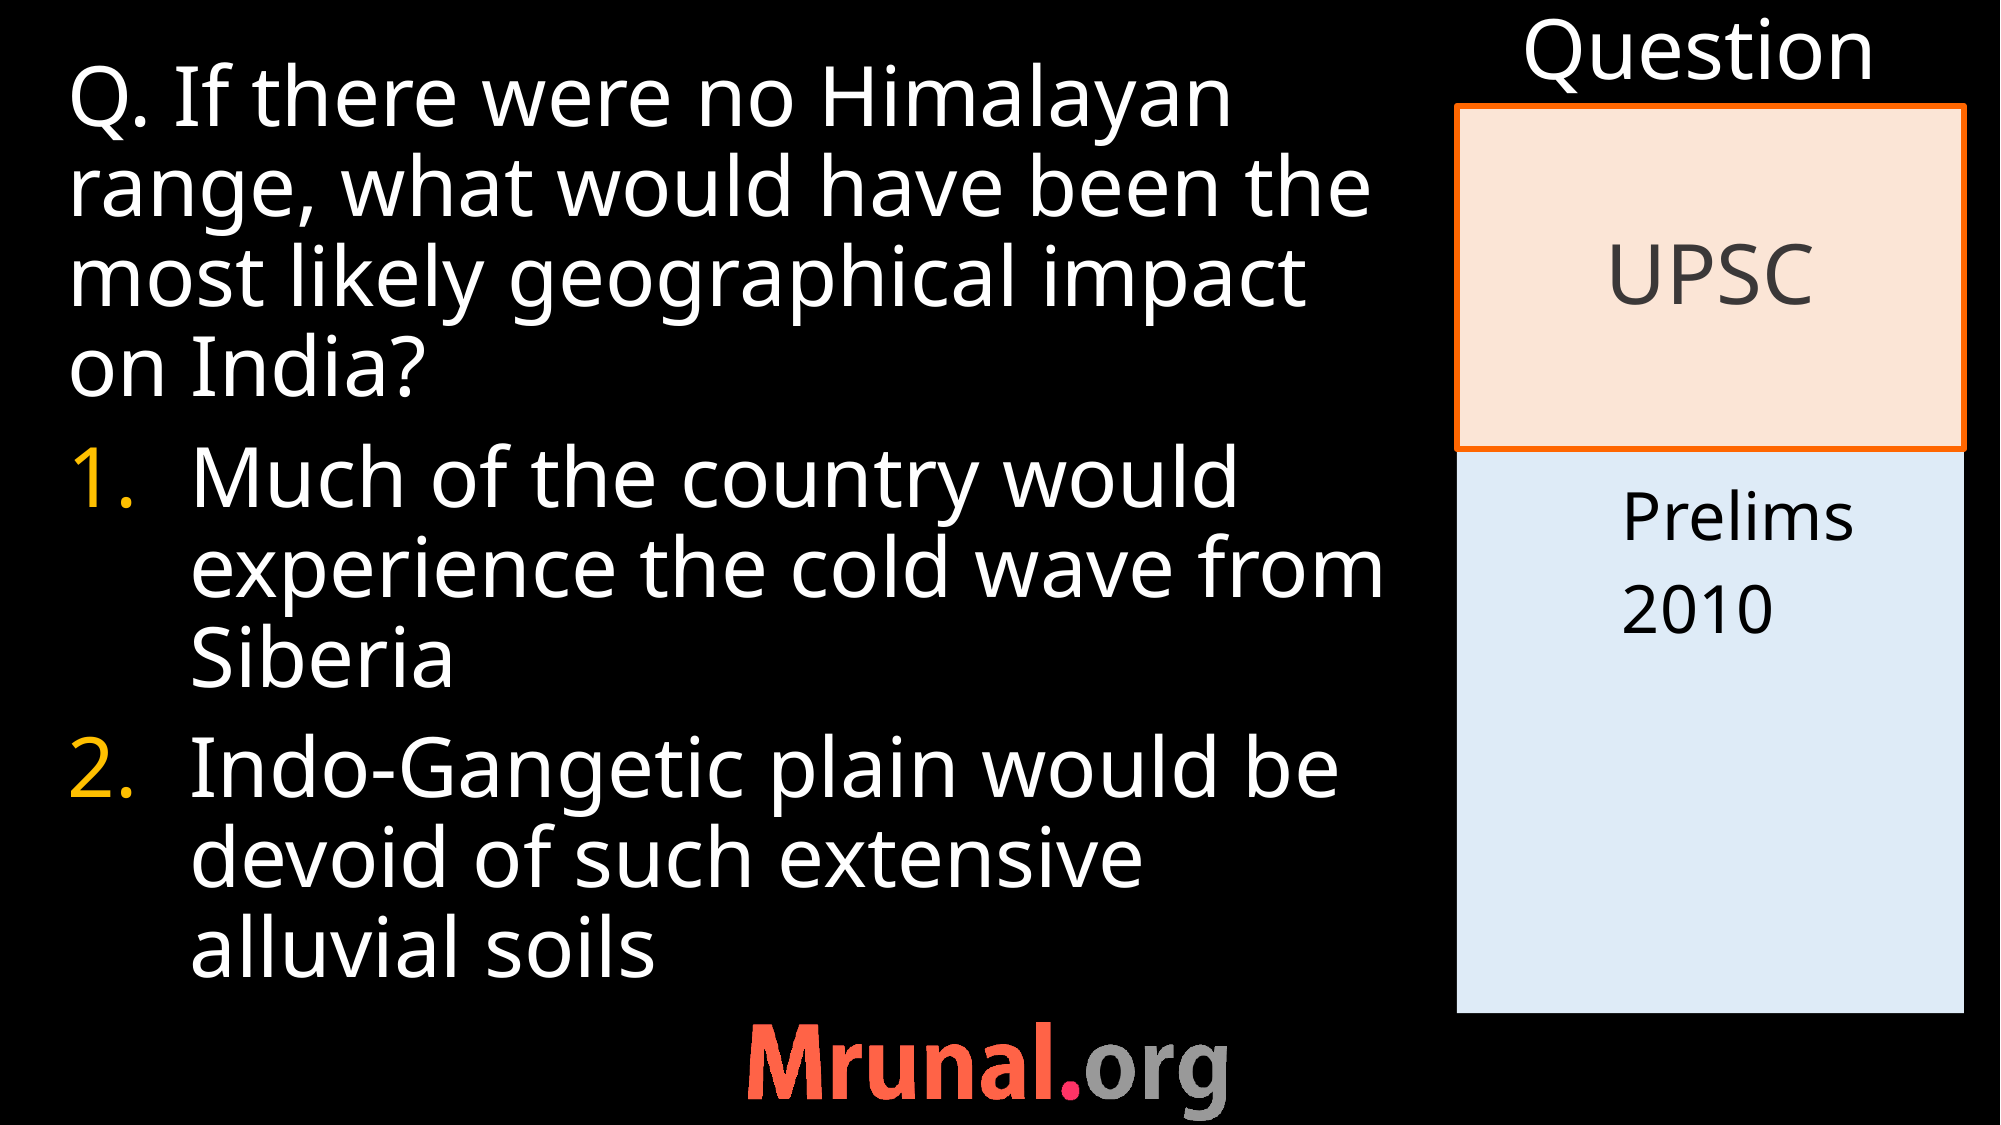

Question
Q. If there were no Himalayan range, what would have been the most likely geographical impact on India?
Much of the country would experience the cold wave from Siberia
Indo-Gangetic plain would be devoid of such extensive alluvial soils
UPSC
# Prelims
	2010